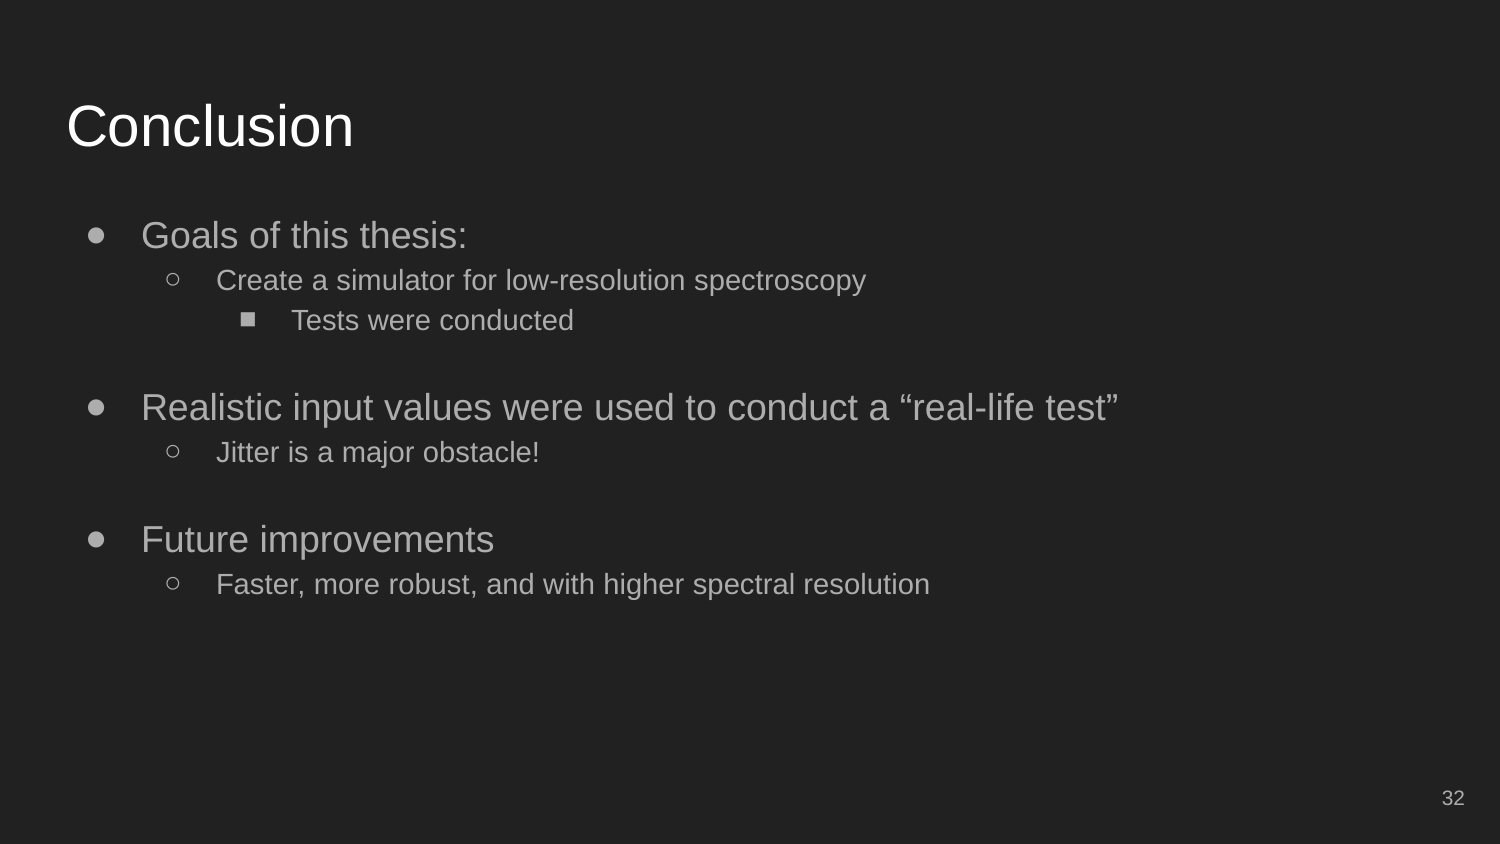

# Conclusion
Goals of this thesis:
Create a simulator for low-resolution spectroscopy
Tests were conducted
Realistic input values were used to conduct a “real-life test”
Jitter is a major obstacle!
Future improvements
Faster, more robust, and with higher spectral resolution